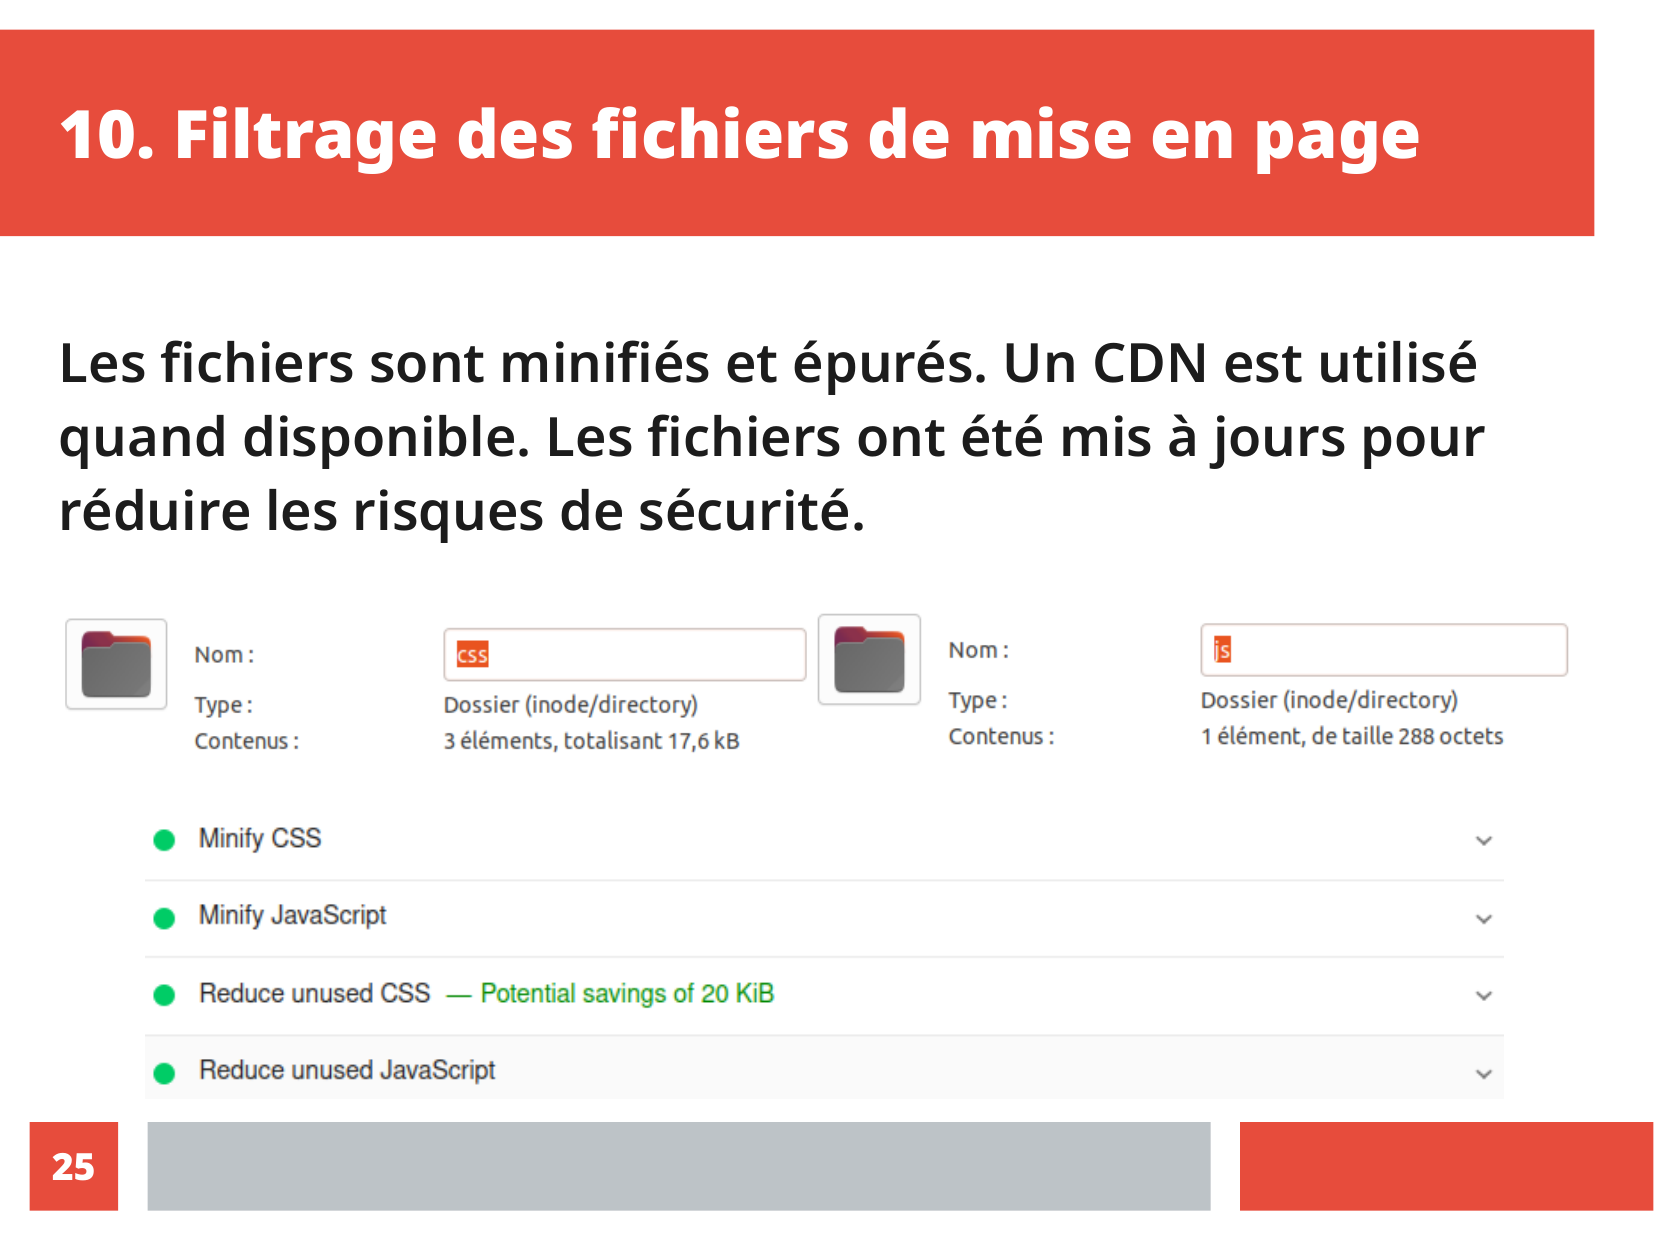

# 10. Filtrage des fichiers de mise en page
Les fichiers sont minifiés et épurés. Un CDN est utilisé quand disponible. Les fichiers ont été mis à jours pour réduire les risques de sécurité.
25